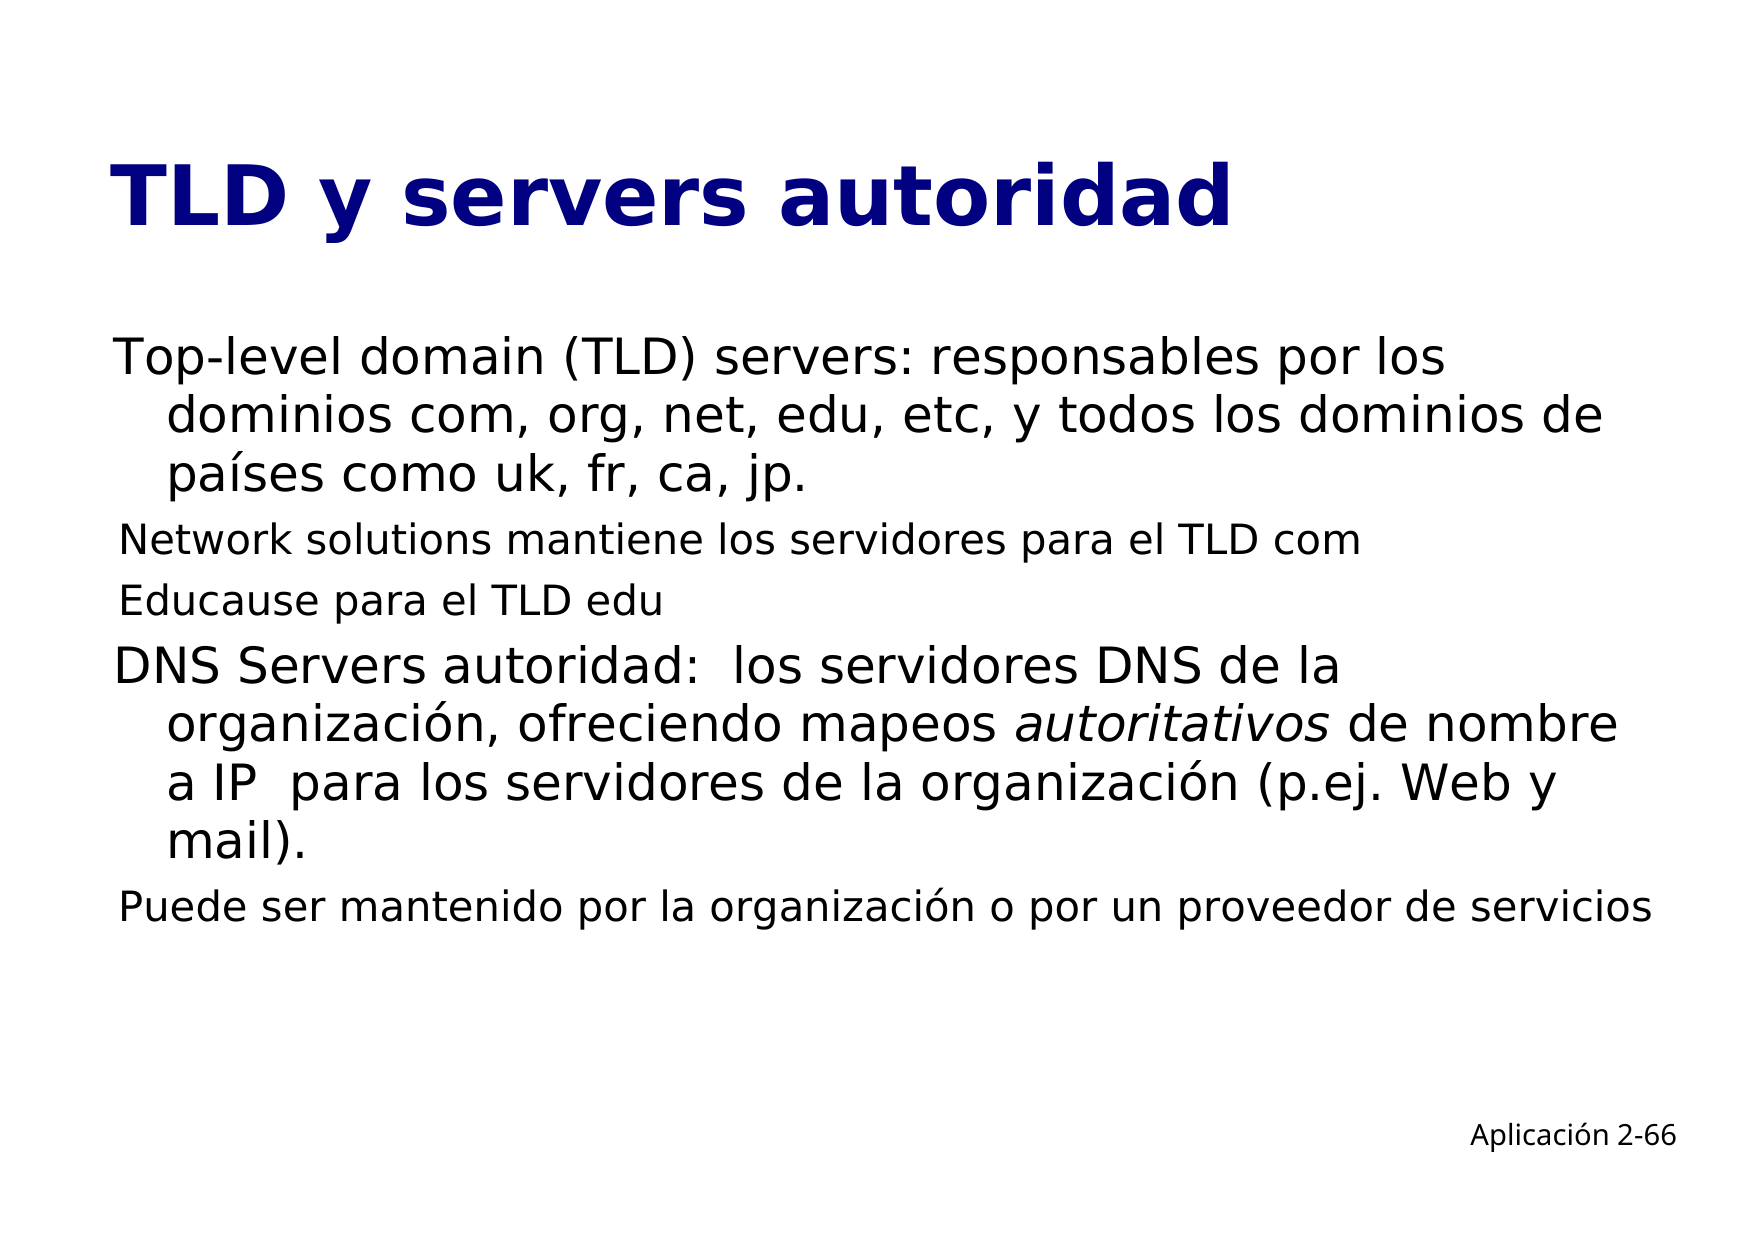

# TLD y servers autoridad
Top-level domain (TLD) servers: responsables por los dominios com, org, net, edu, etc, y todos los dominios de países como uk, fr, ca, jp.
Network solutions mantiene los servidores para el TLD com
Educause para el TLD edu
DNS Servers autoridad: los servidores DNS de la organización, ofreciendo mapeos autoritativos de nombre a IP para los servidores de la organización (p.ej. Web y mail).
Puede ser mantenido por la organización o por un proveedor de servicios